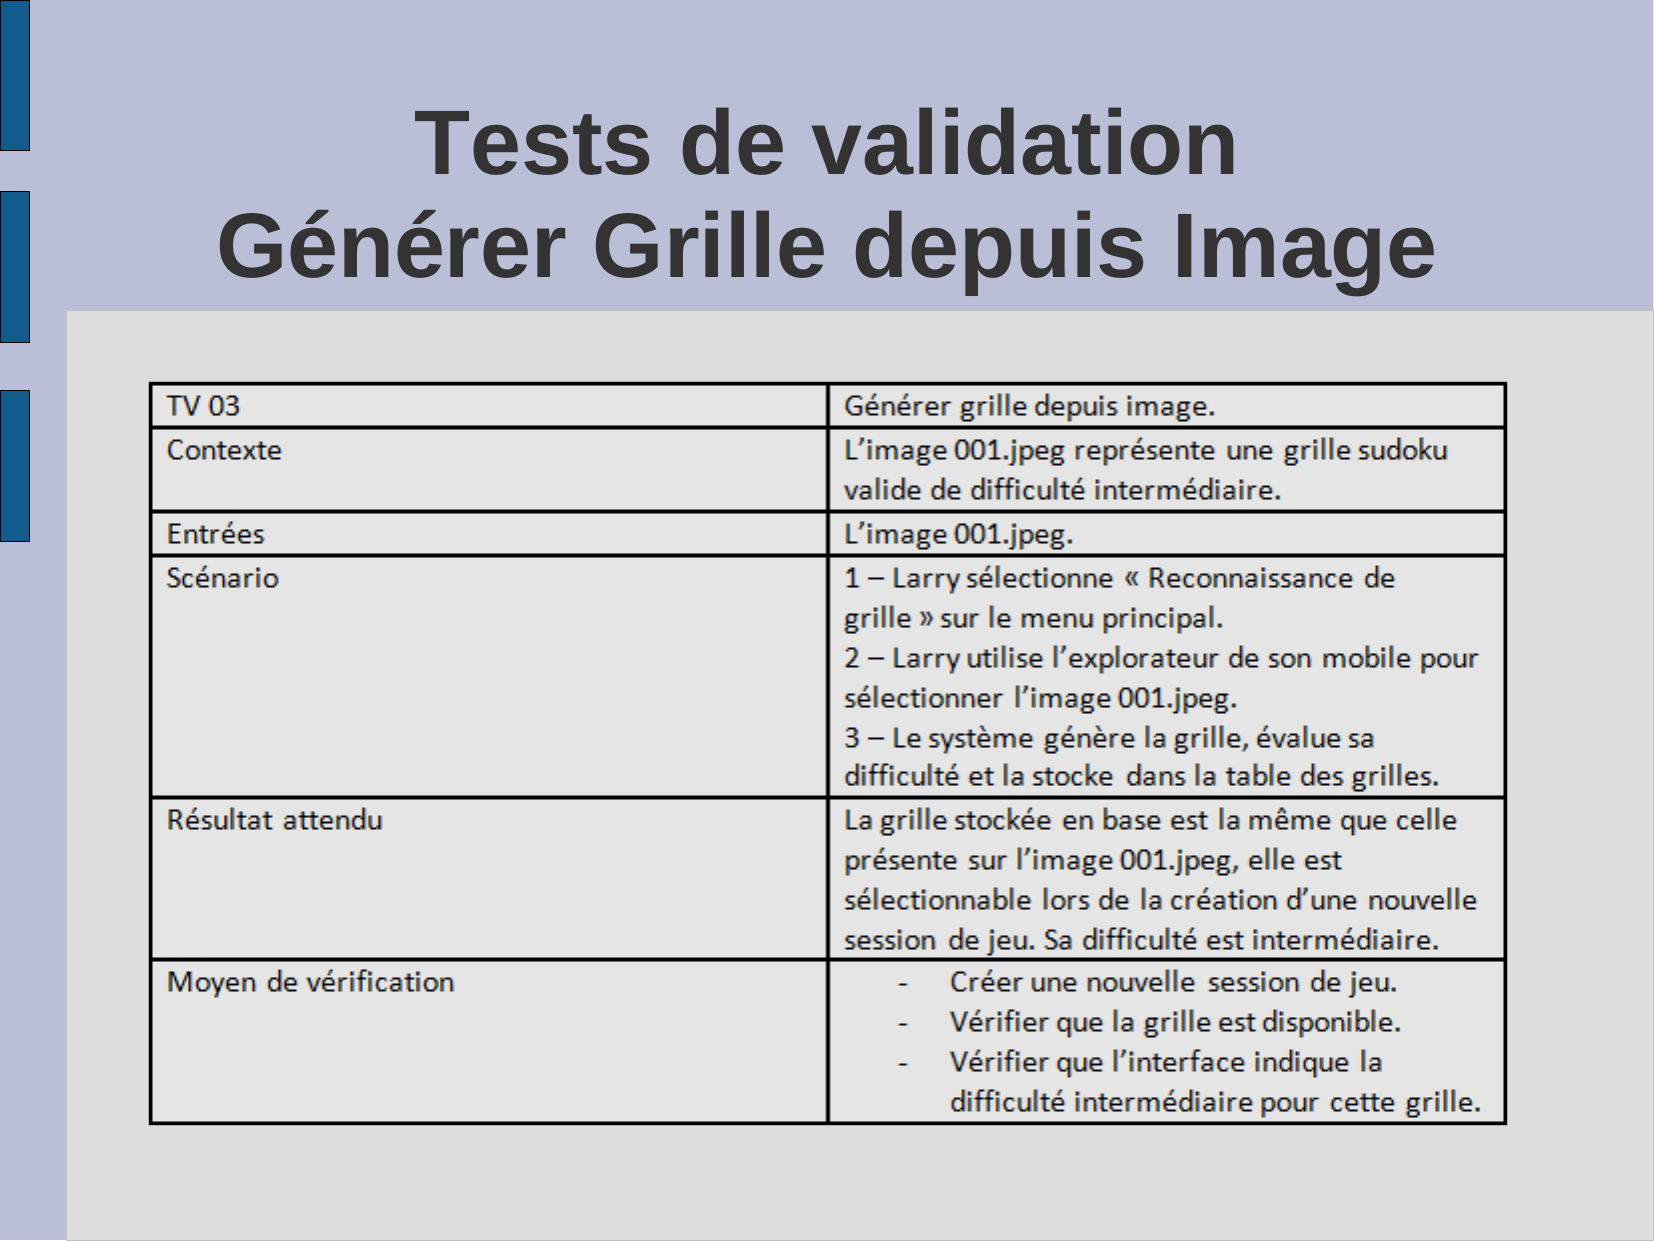

# Tests de validation Générer Grille depuis Image